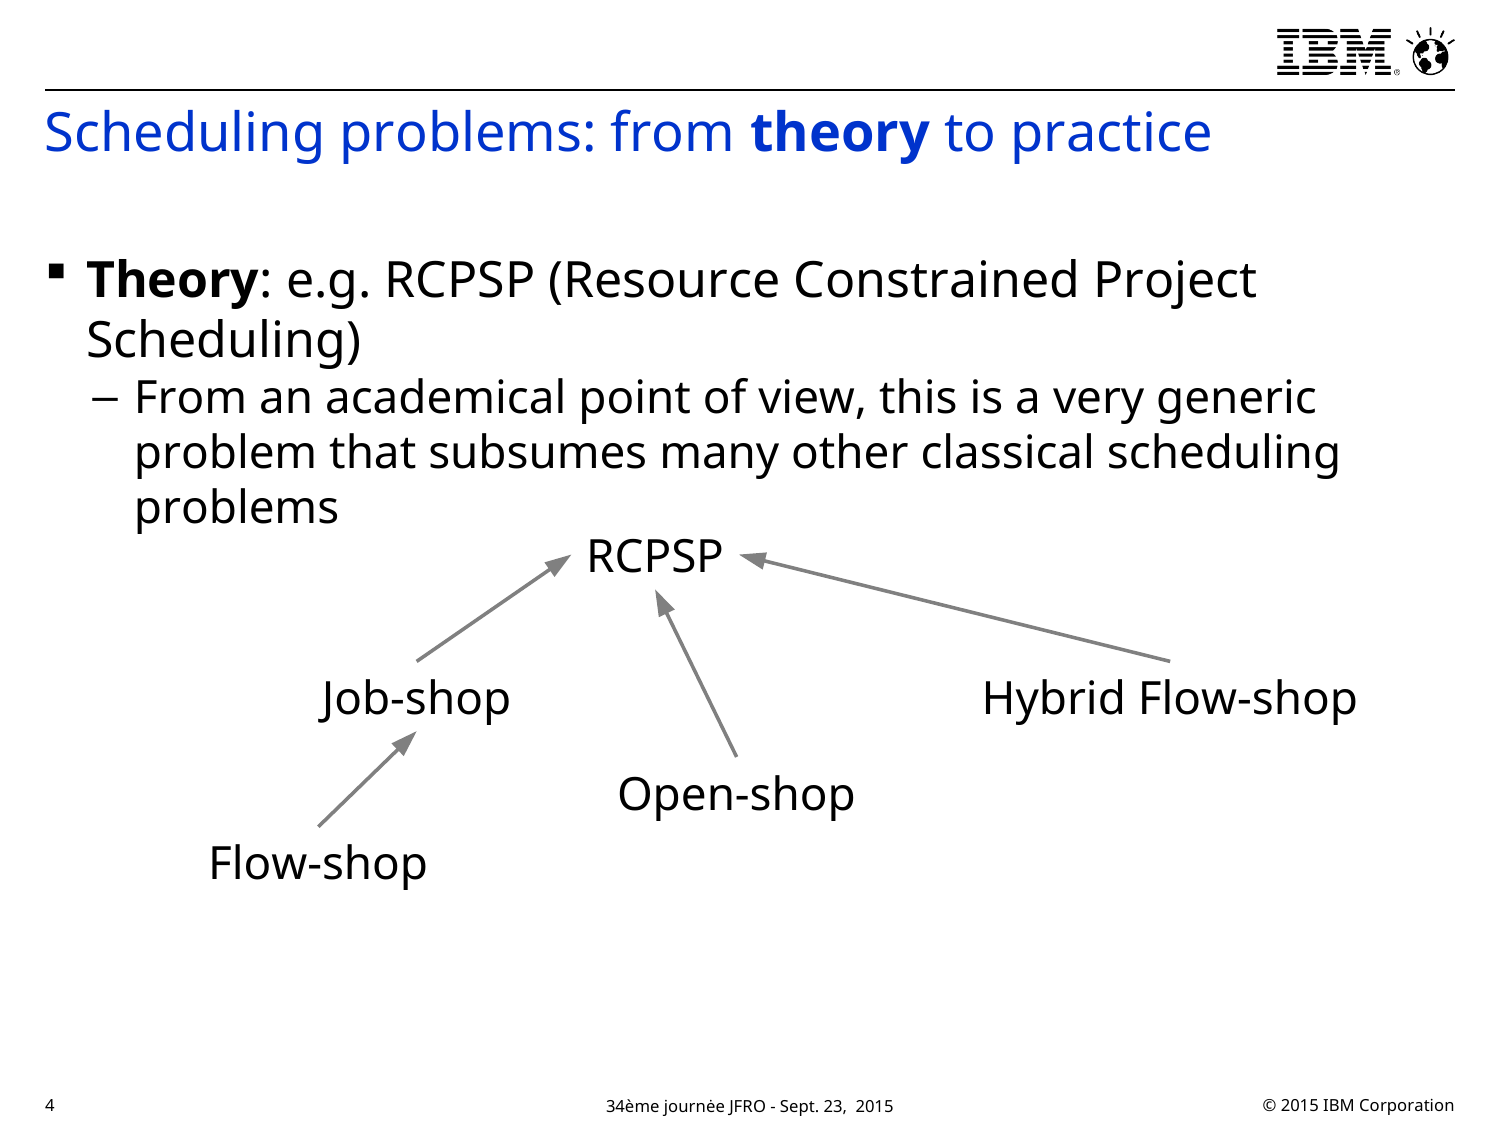

# Scheduling problems: from theory to practice
Theory: e.g. RCPSP (Resource Constrained Project Scheduling)
From an academical point of view, this is a very generic problem that subsumes many other classical scheduling problems
RCPSP
Job-shop
Hybrid Flow-shop
Open-shop
Flow-shop
4